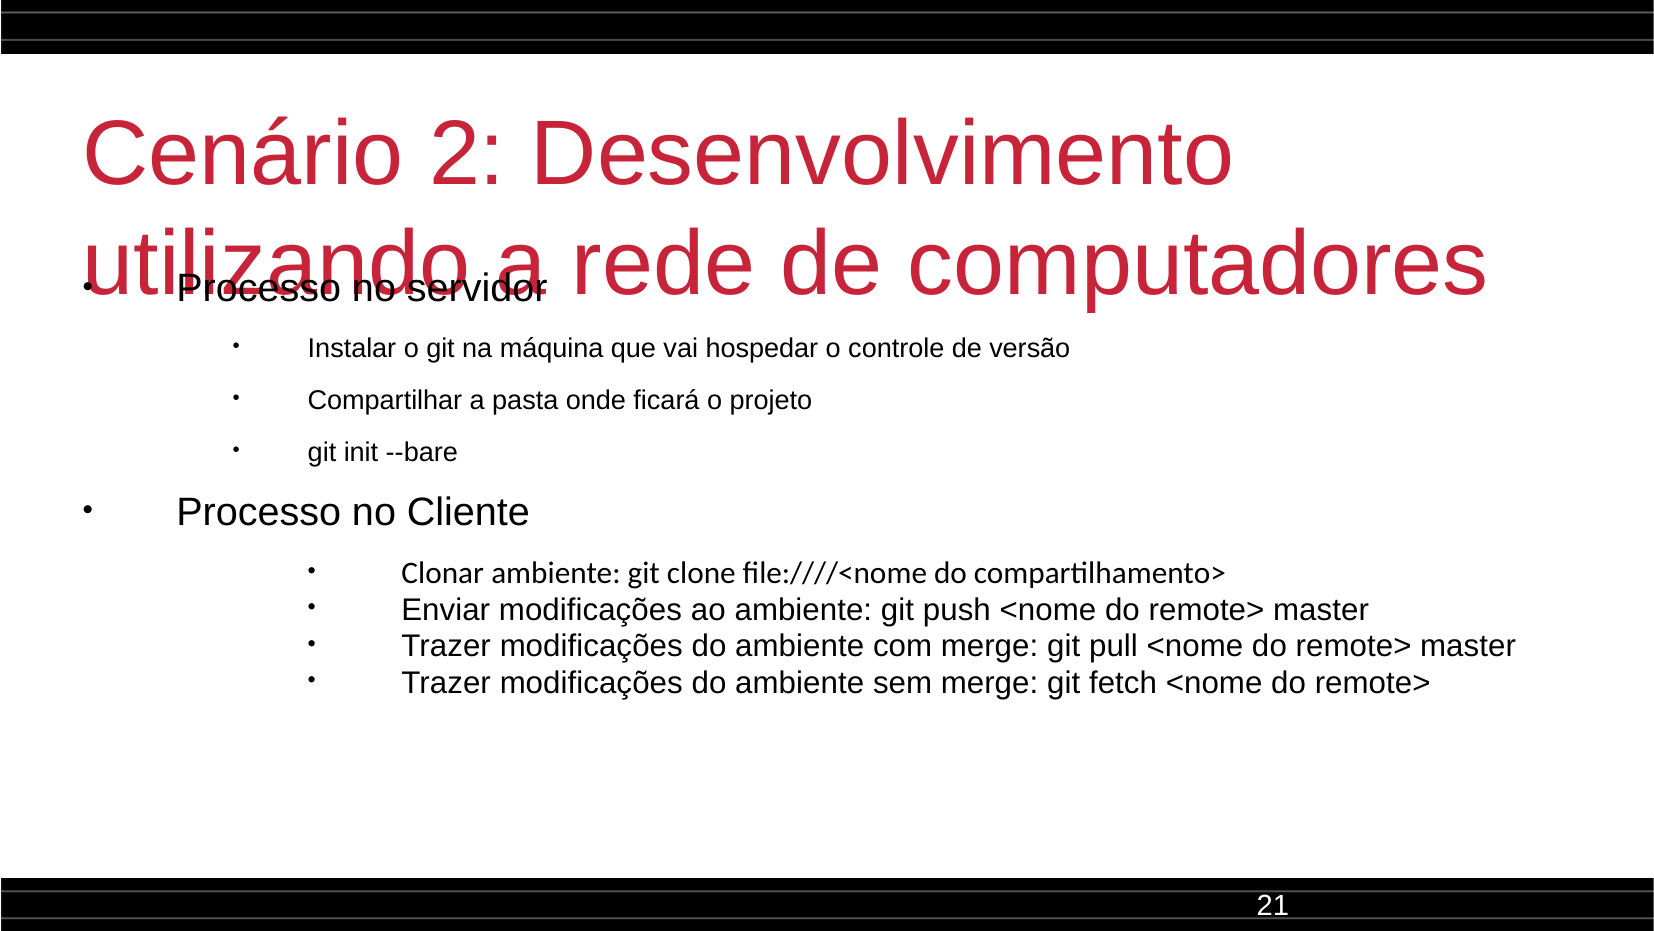

# Cenário 2: Desenvolvimento utilizando a rede de computadores
Processo no servidor
Instalar o git na máquina que vai hospedar o controle de versão
Compartilhar a pasta onde ficará o projeto
git init --bare
Processo no Cliente
Clonar ambiente: git clone file:////<nome do compartilhamento>
Enviar modificações ao ambiente: git push <nome do remote> master
Trazer modificações do ambiente com merge: git pull <nome do remote> master
Trazer modificações do ambiente sem merge: git fetch <nome do remote>